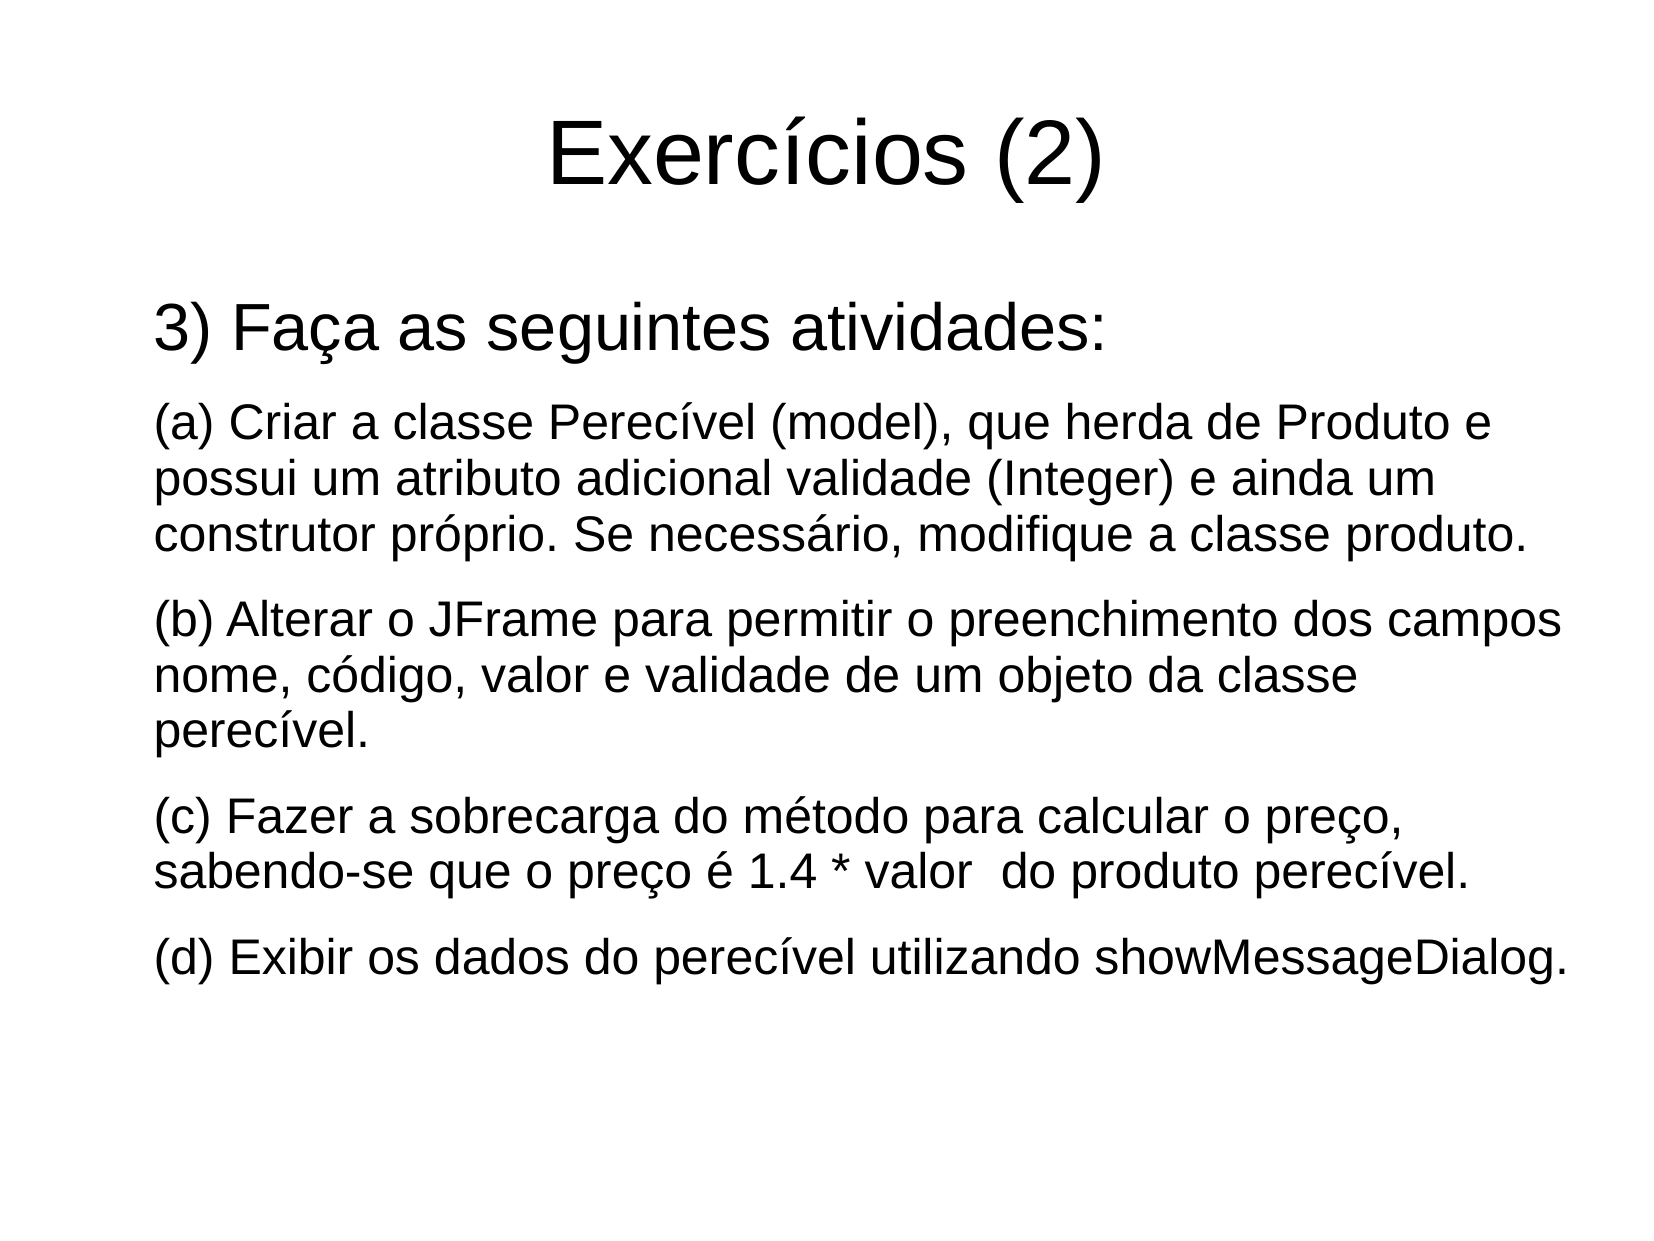

# Exercícios (2)
3) Faça as seguintes atividades:
(a) Criar a classe Perecível (model), que herda de Produto e possui um atributo adicional validade (Integer) e ainda um construtor próprio. Se necessário, modifique a classe produto.
(b) Alterar o JFrame para permitir o preenchimento dos campos nome, código, valor e validade de um objeto da classe perecível.
(c) Fazer a sobrecarga do método para calcular o preço, sabendo-se que o preço é 1.4 * valor do produto perecível.
(d) Exibir os dados do perecível utilizando showMessageDialog.